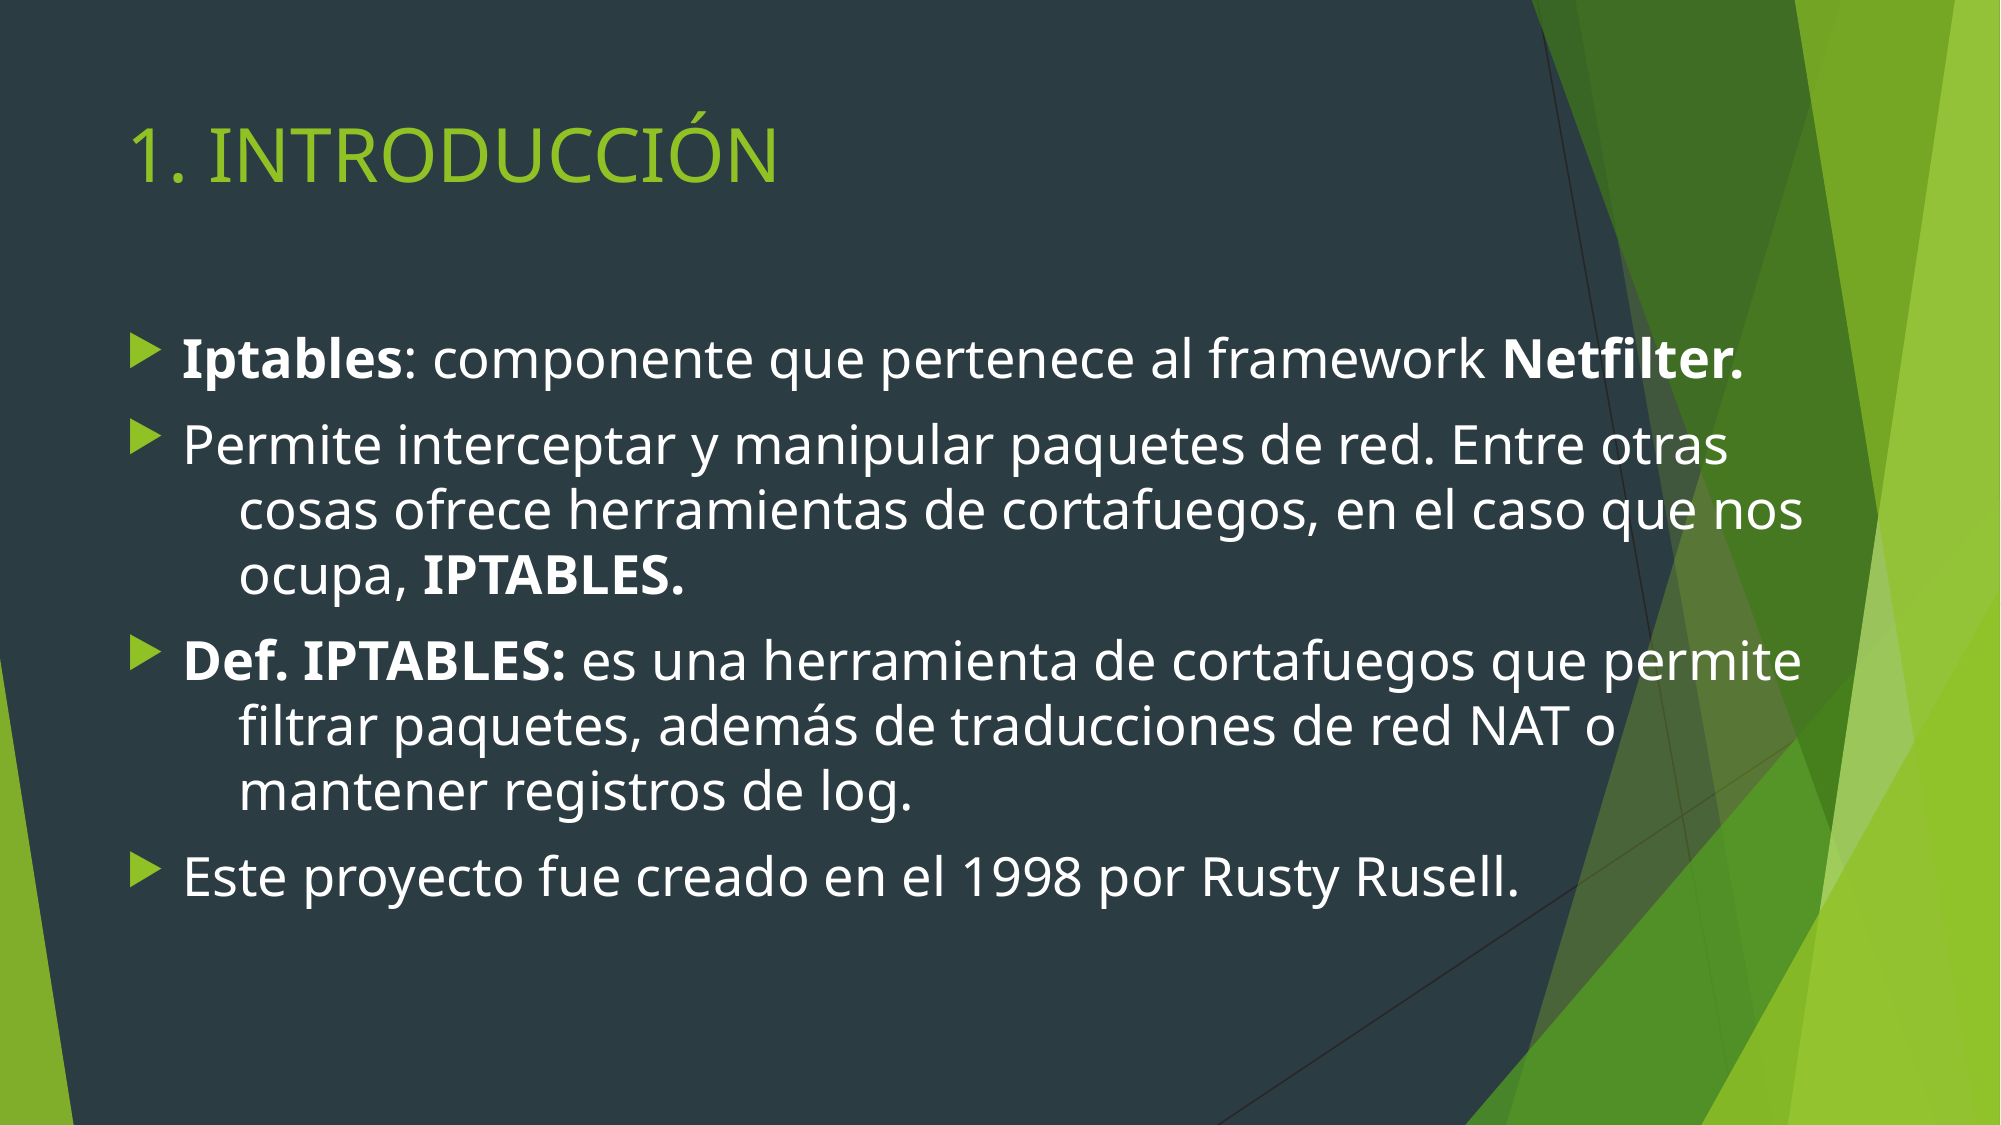

# 1. INTRODUCCIÓN
Iptables: componente que pertenece al framework Netfilter.
Permite interceptar y manipular paquetes de red. Entre otras cosas ofrece herramientas de cortafuegos, en el caso que nos ocupa, IPTABLES.
Def. IPTABLES: es una herramienta de cortafuegos que permite filtrar paquetes, además de traducciones de red NAT o mantener registros de log.
Este proyecto fue creado en el 1998 por Rusty Rusell.